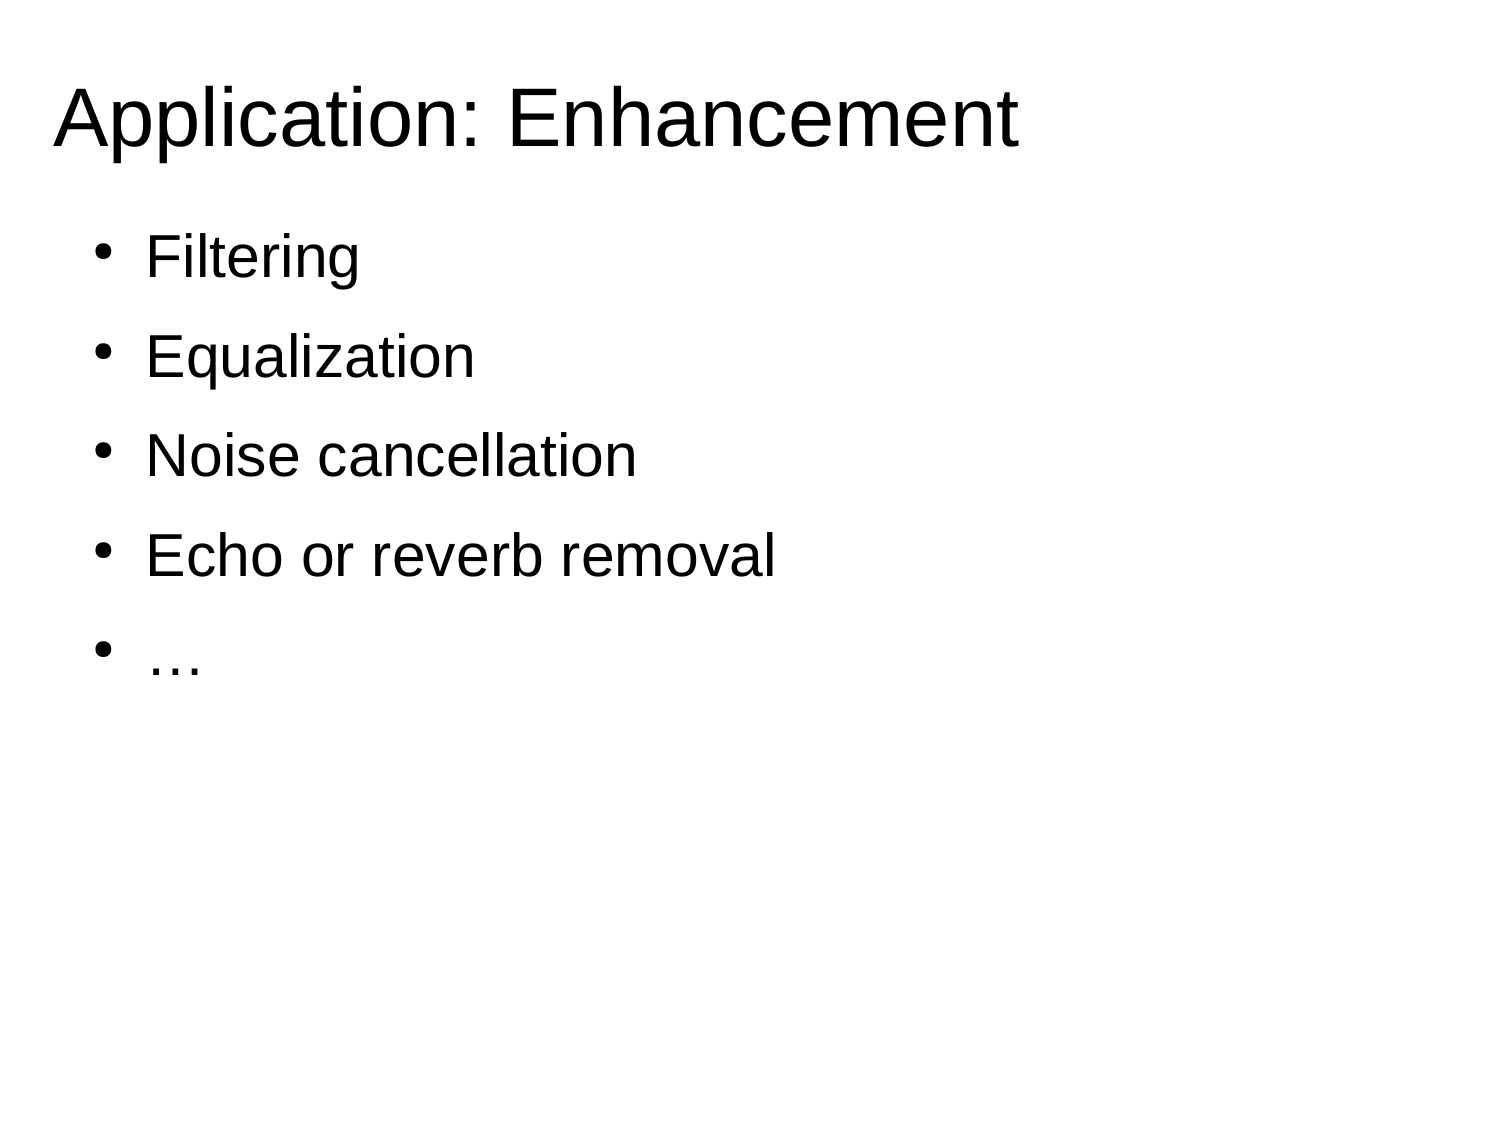

# Application: Enhancement
Filtering
Equalization
Noise cancellation
Echo or reverb removal
…